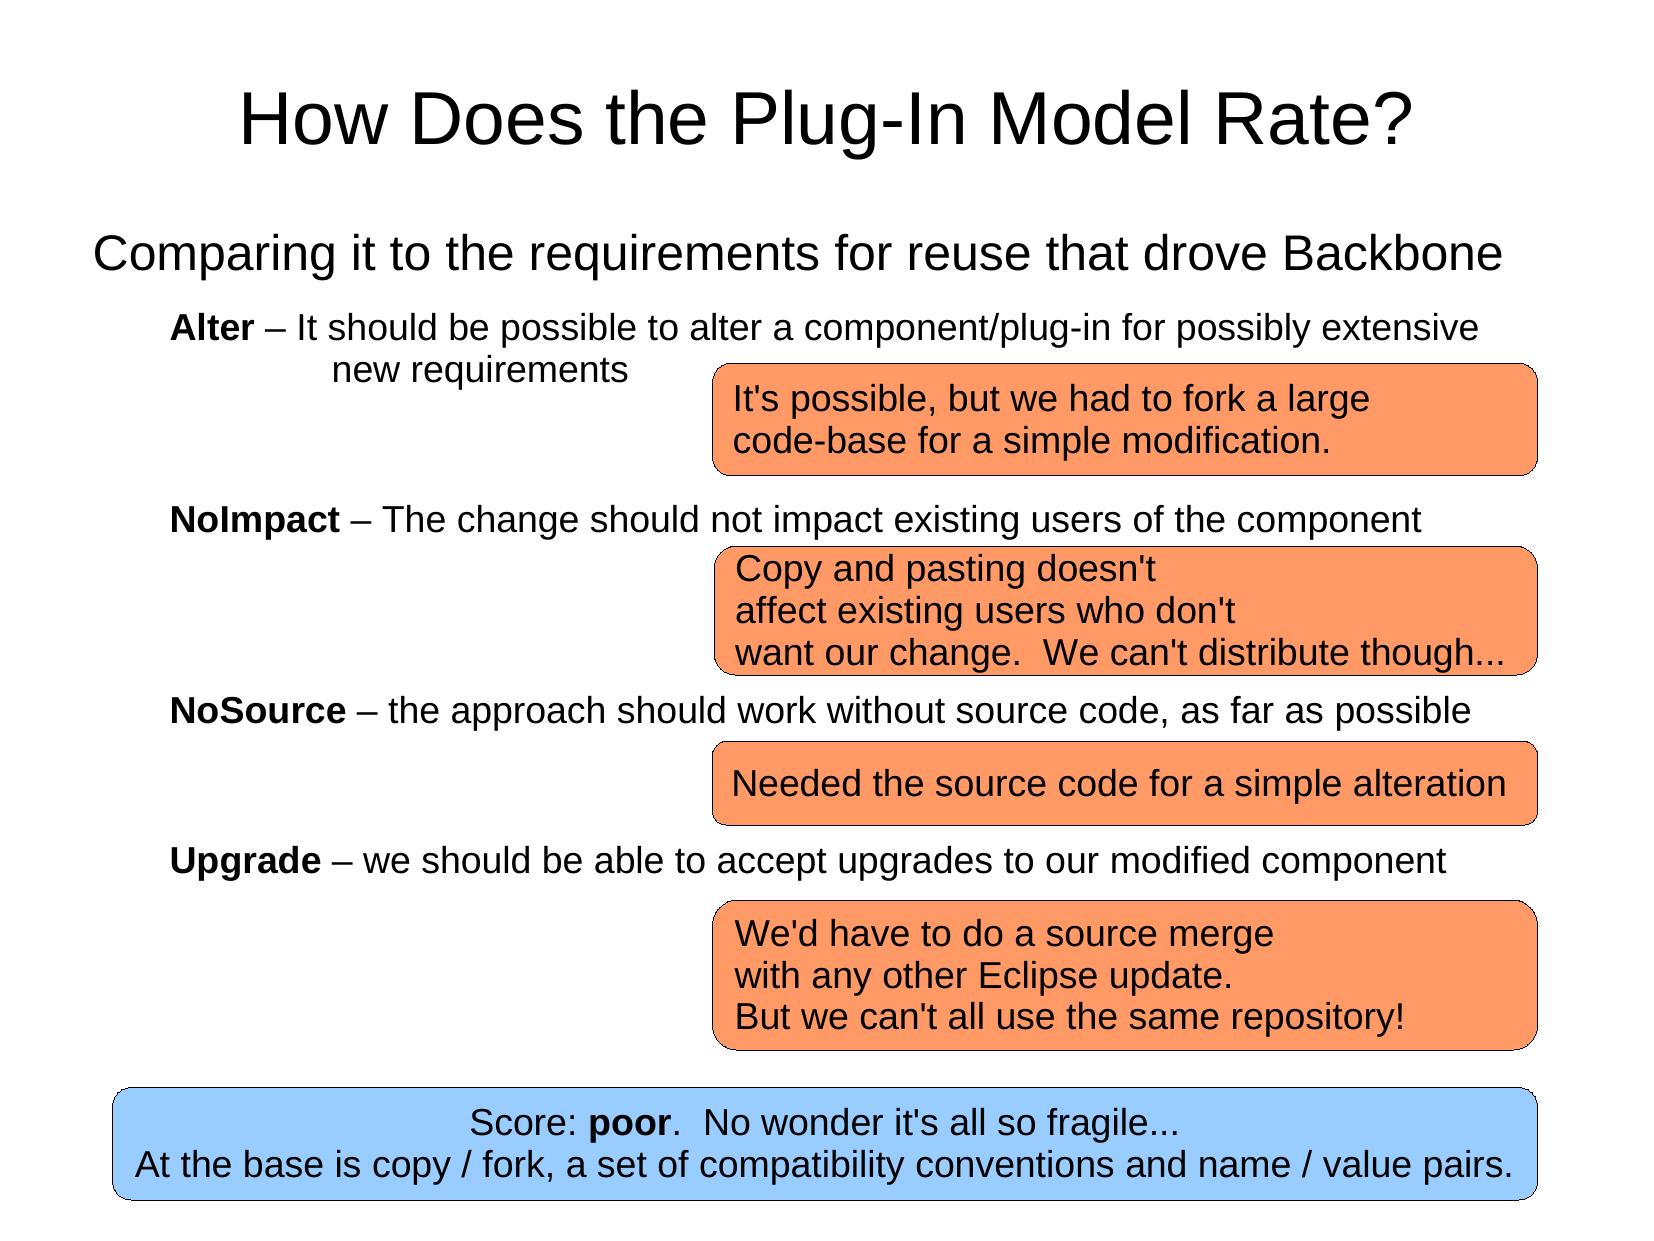

# How Does the Plug-In Model Rate?
Comparing it to the requirements for reuse that drove Backbone
Alter – It should be possible to alter a component/plug-in for possibly extensive
 new requirements
NoImpact – The change should not impact existing users of the component
NoSource – the approach should work without source code, as far as possible
Upgrade – we should be able to accept upgrades to our modified component
It's possible, but we had to fork a large
code-base for a simple modification.
Copy and pasting doesn't
affect existing users who don't
want our change. We can't distribute though...
Needed the source code for a simple alteration
We'd have to do a source merge
with any other Eclipse update.
But we can't all use the same repository!
Score: poor. No wonder it's all so fragile...
At the base is copy / fork, a set of compatibility conventions and name / value pairs.